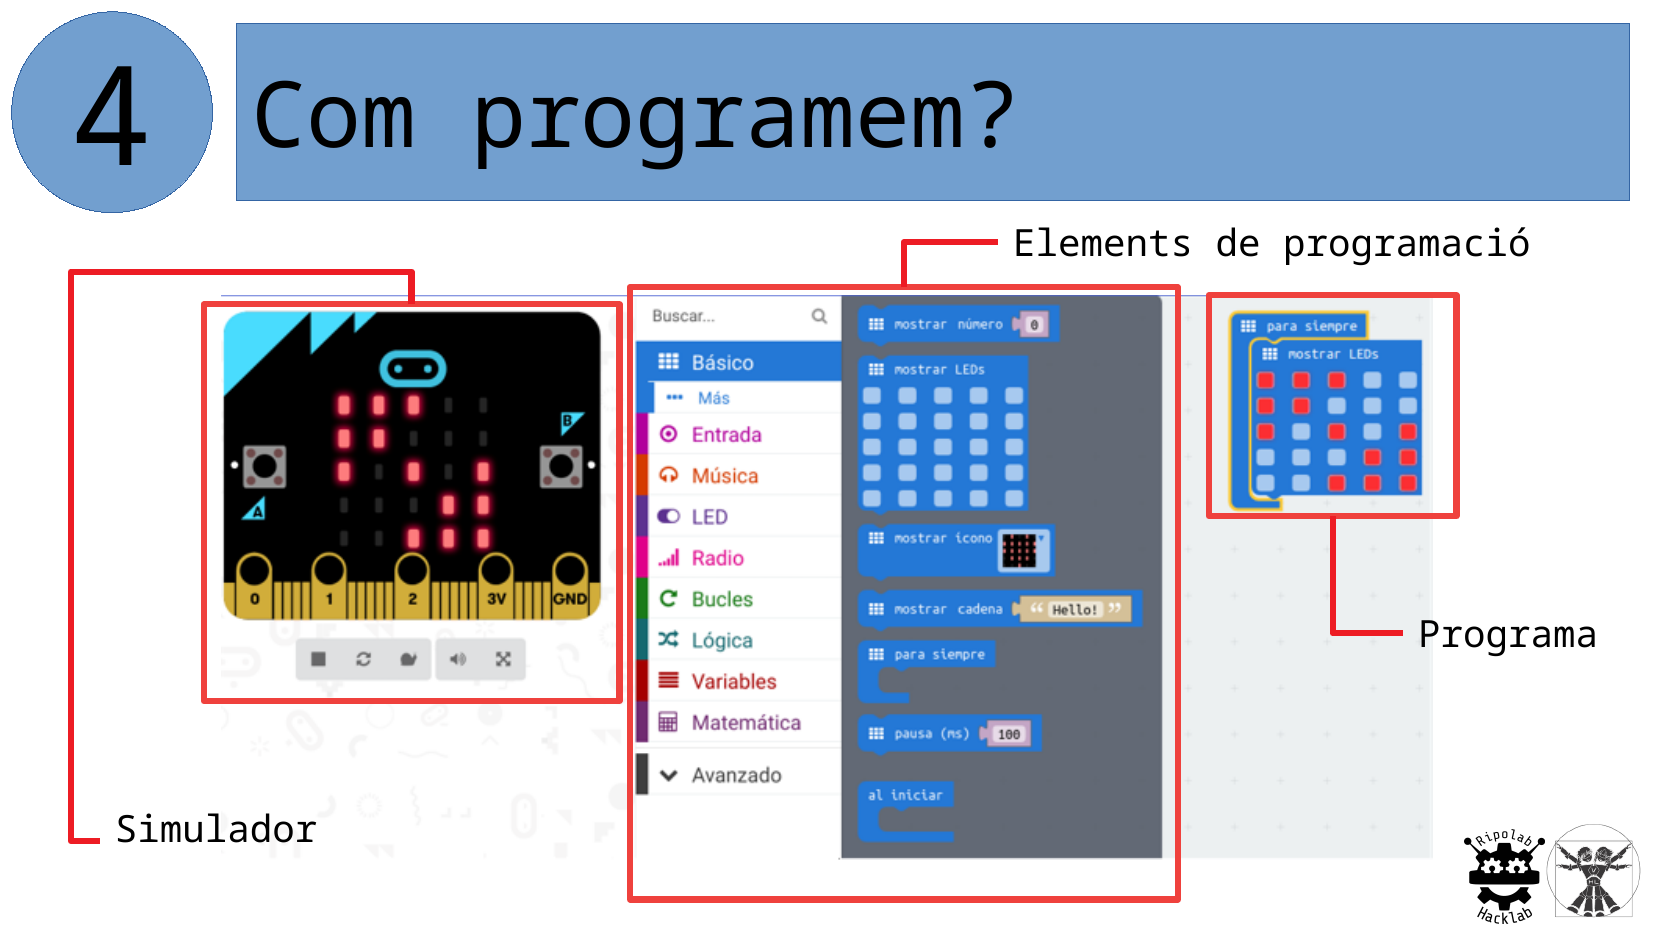

4
Com programem?
Elements de programació
Programa
Simulador